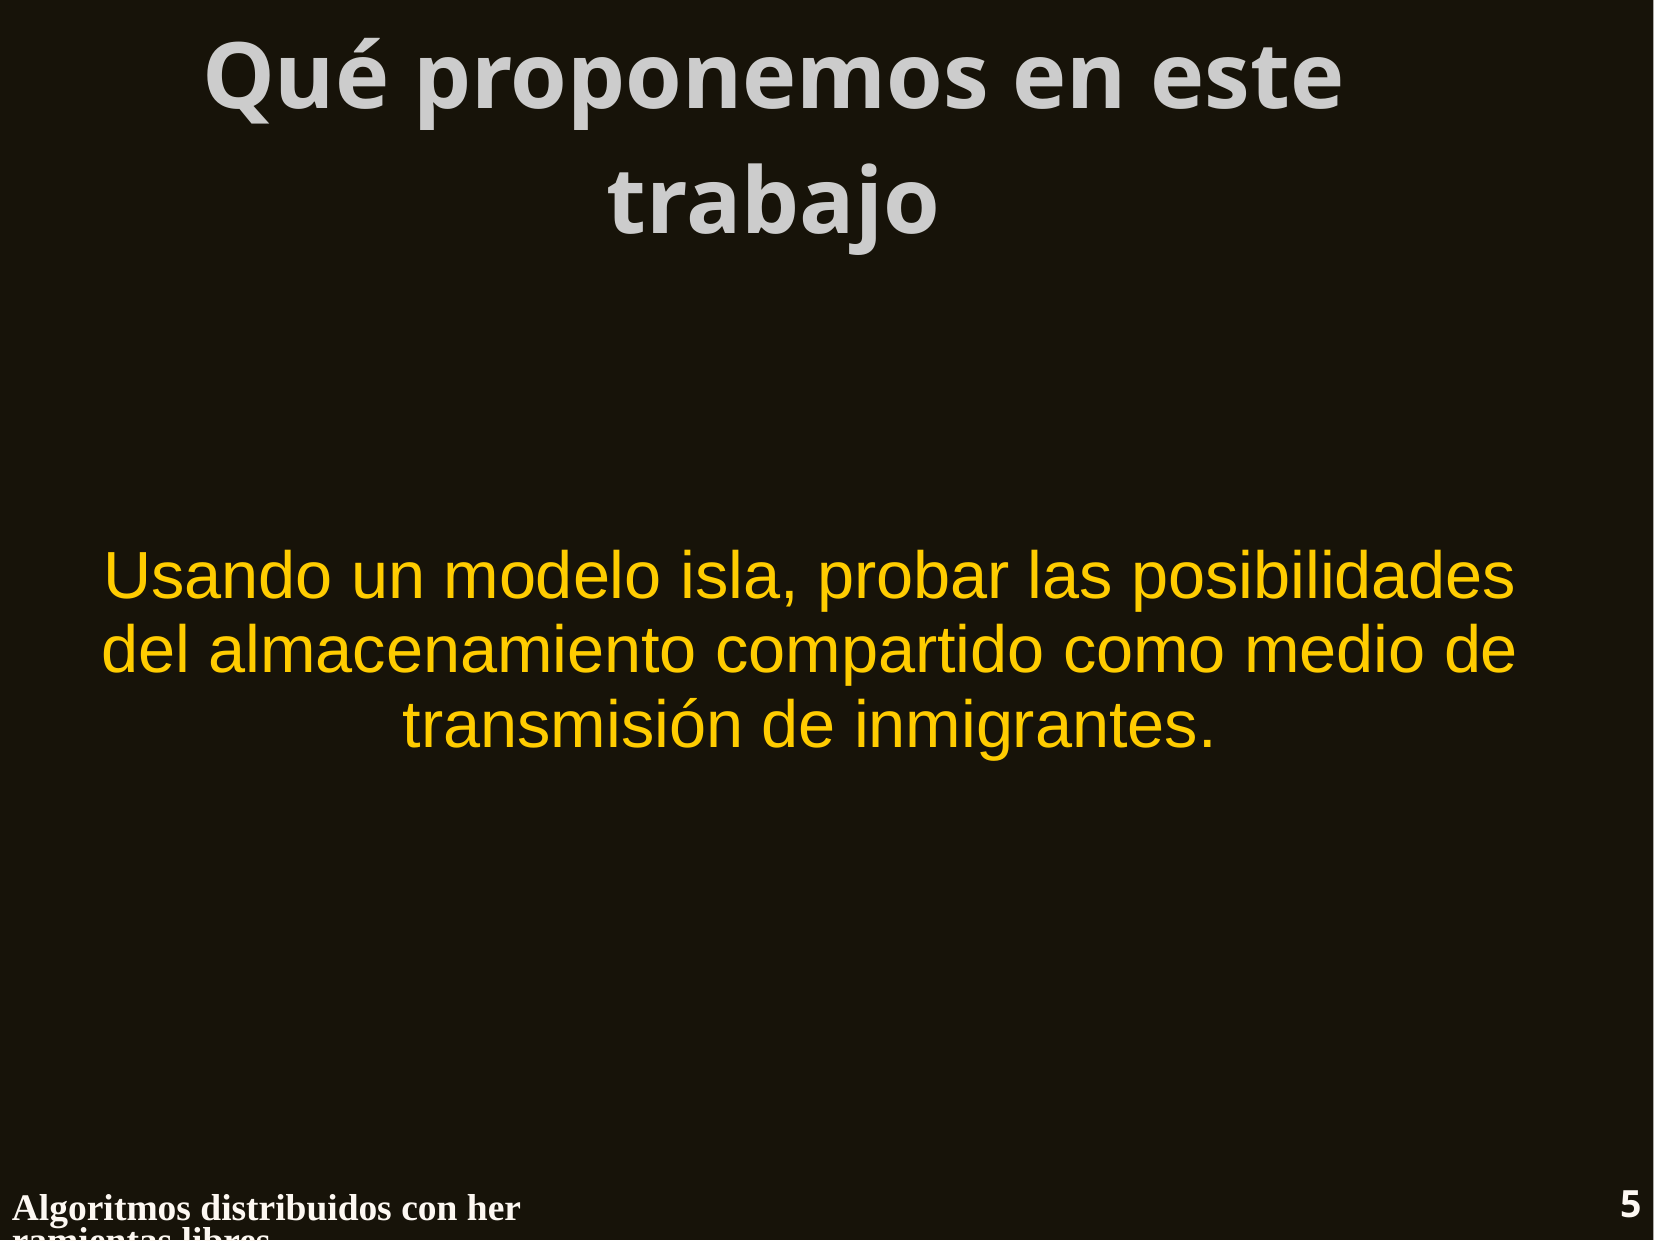

# Qué proponemos en este trabajo
Usando un modelo isla, probar las posibilidades del almacenamiento compartido como medio de transmisión de inmigrantes.
Algoritmos distribuidos con herramientas libres
5